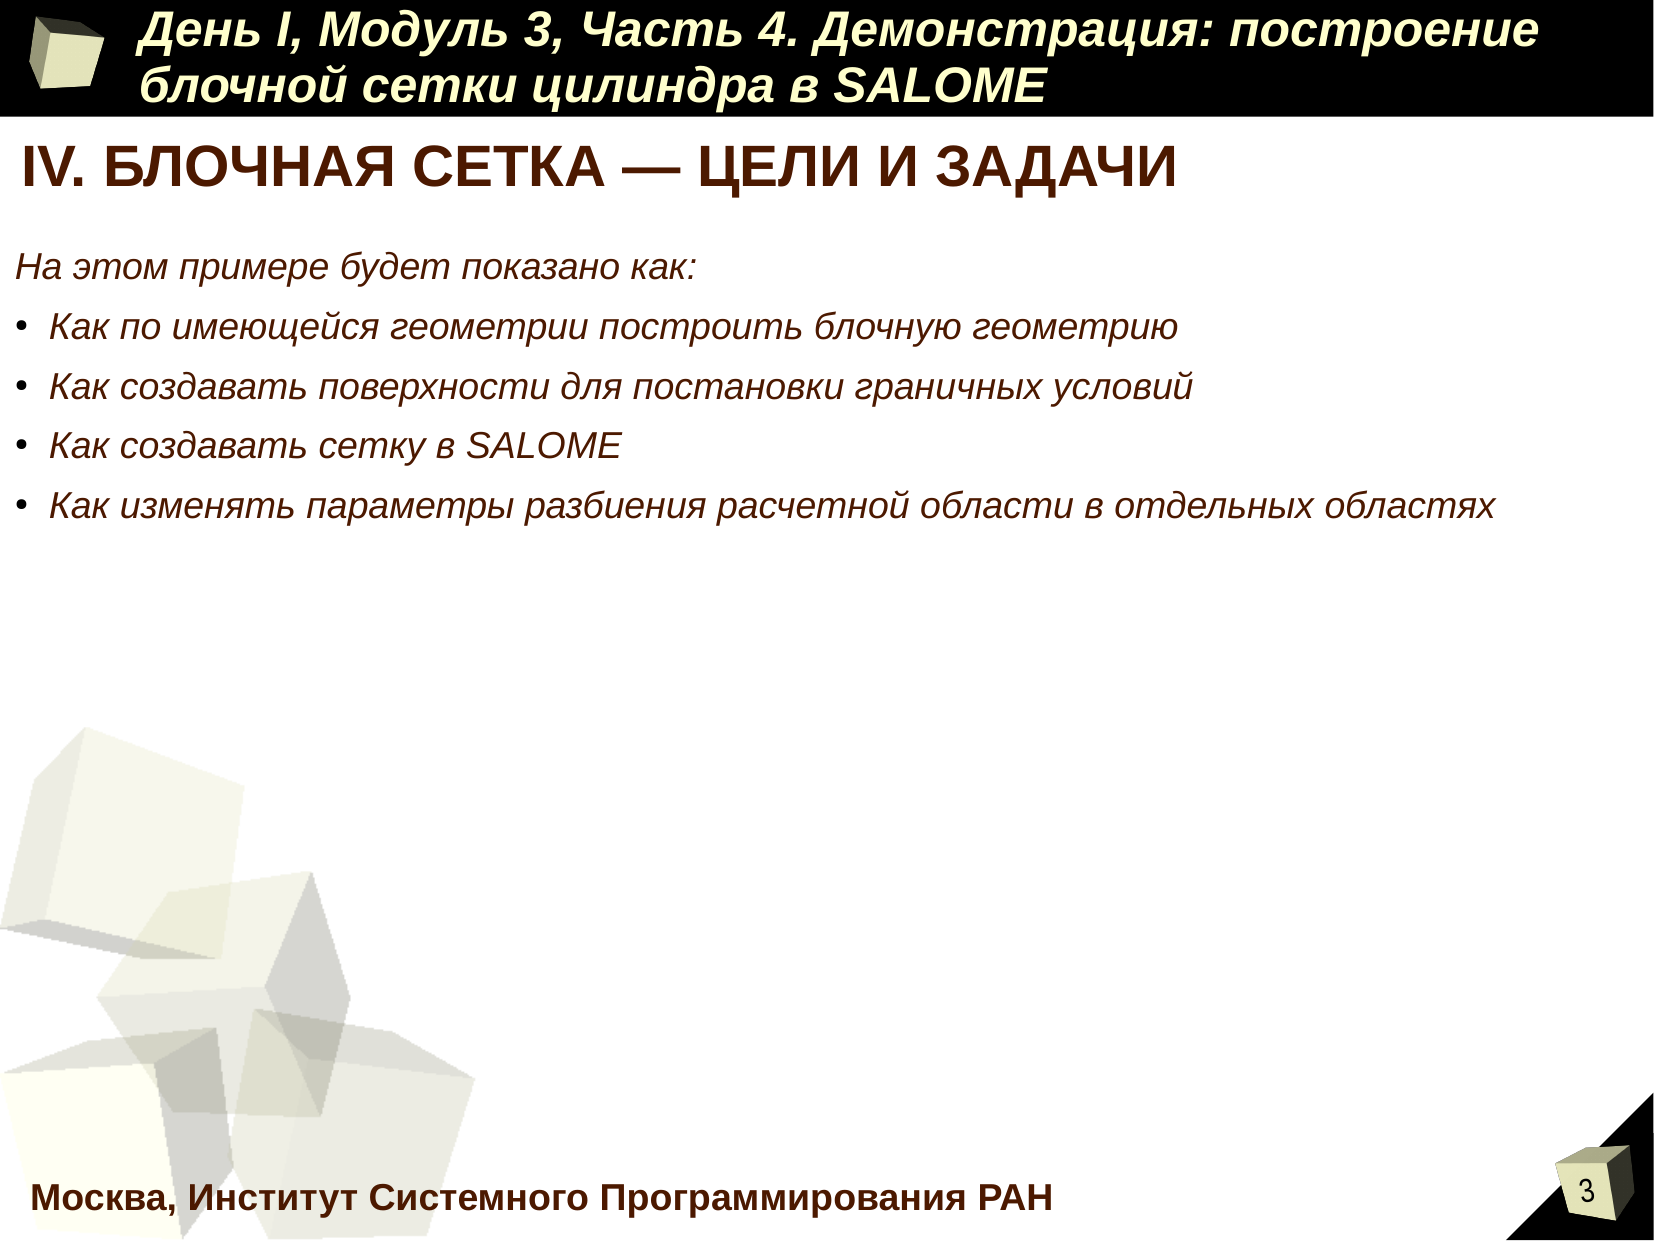

IV. БЛОЧНАЯ СЕТКА — ЦЕЛИ И ЗАДАЧИ
На этом примере будет показано как:
 Как по имеющейся геометрии построить блочную геометрию
 Как создавать поверхности для постановки граничных условий
 Как создавать сетку в SALOME
 Как изменять параметры разбиения расчетной области в отдельных областях